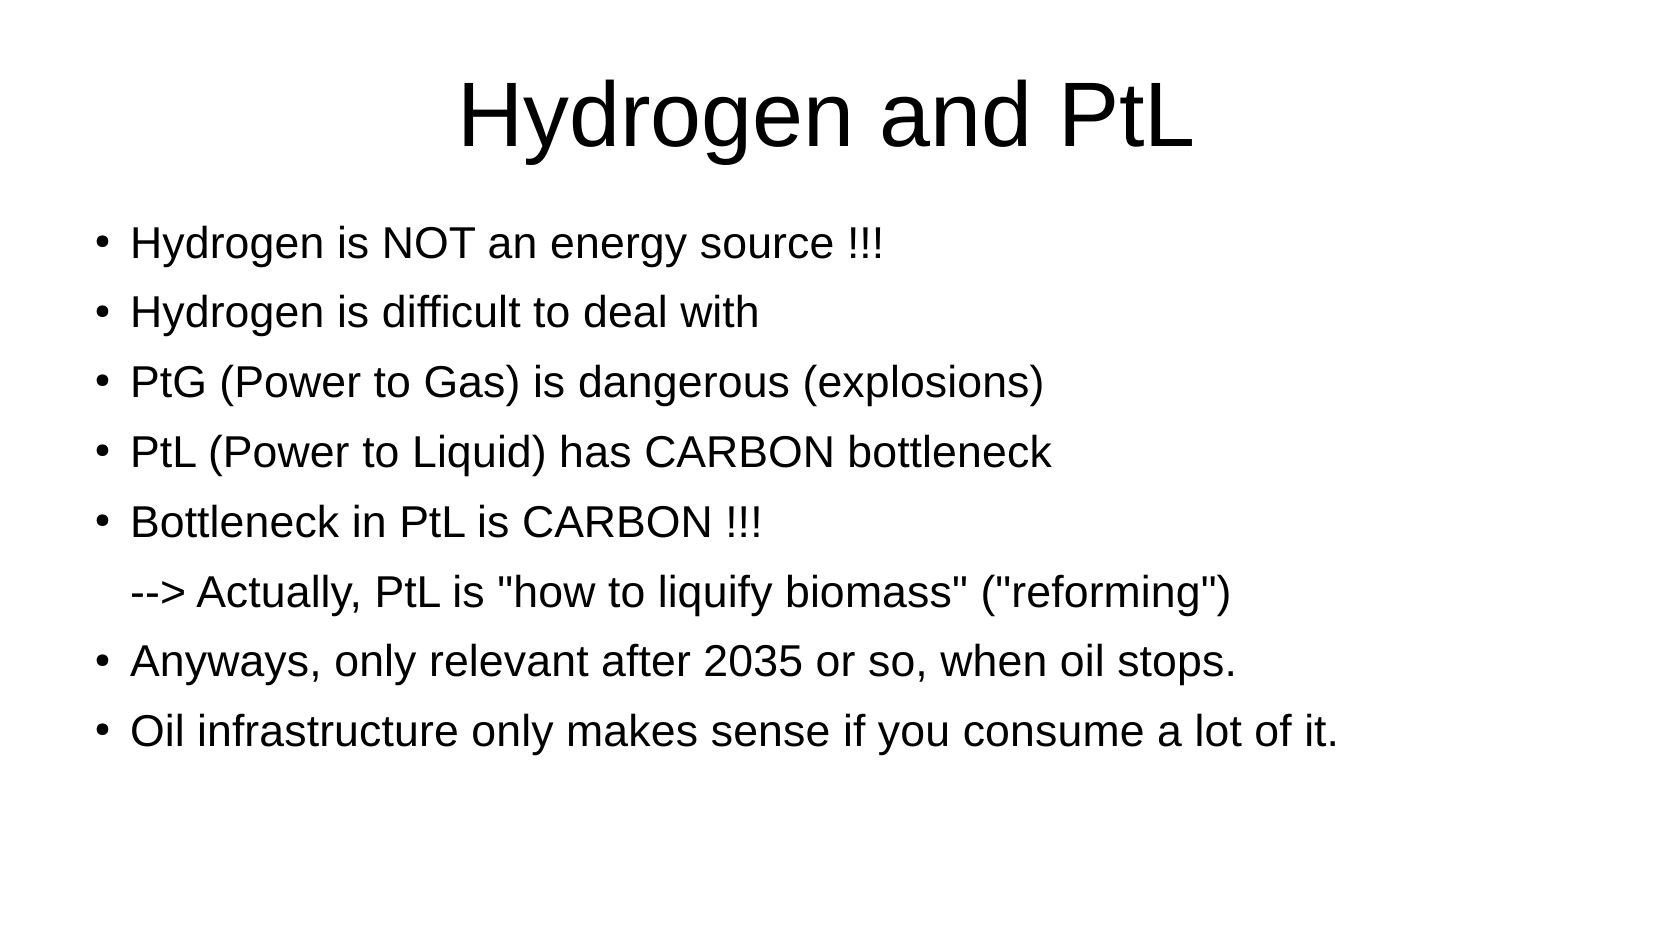

# Hydrogen and PtL
Hydrogen is NOT an energy source !!!
Hydrogen is difficult to deal with
PtG (Power to Gas) is dangerous (explosions)
PtL (Power to Liquid) has CARBON bottleneck
Bottleneck in PtL is CARBON !!!
--> Actually, PtL is "how to liquify biomass" ("reforming")
Anyways, only relevant after 2035 or so, when oil stops.
Oil infrastructure only makes sense if you consume a lot of it.